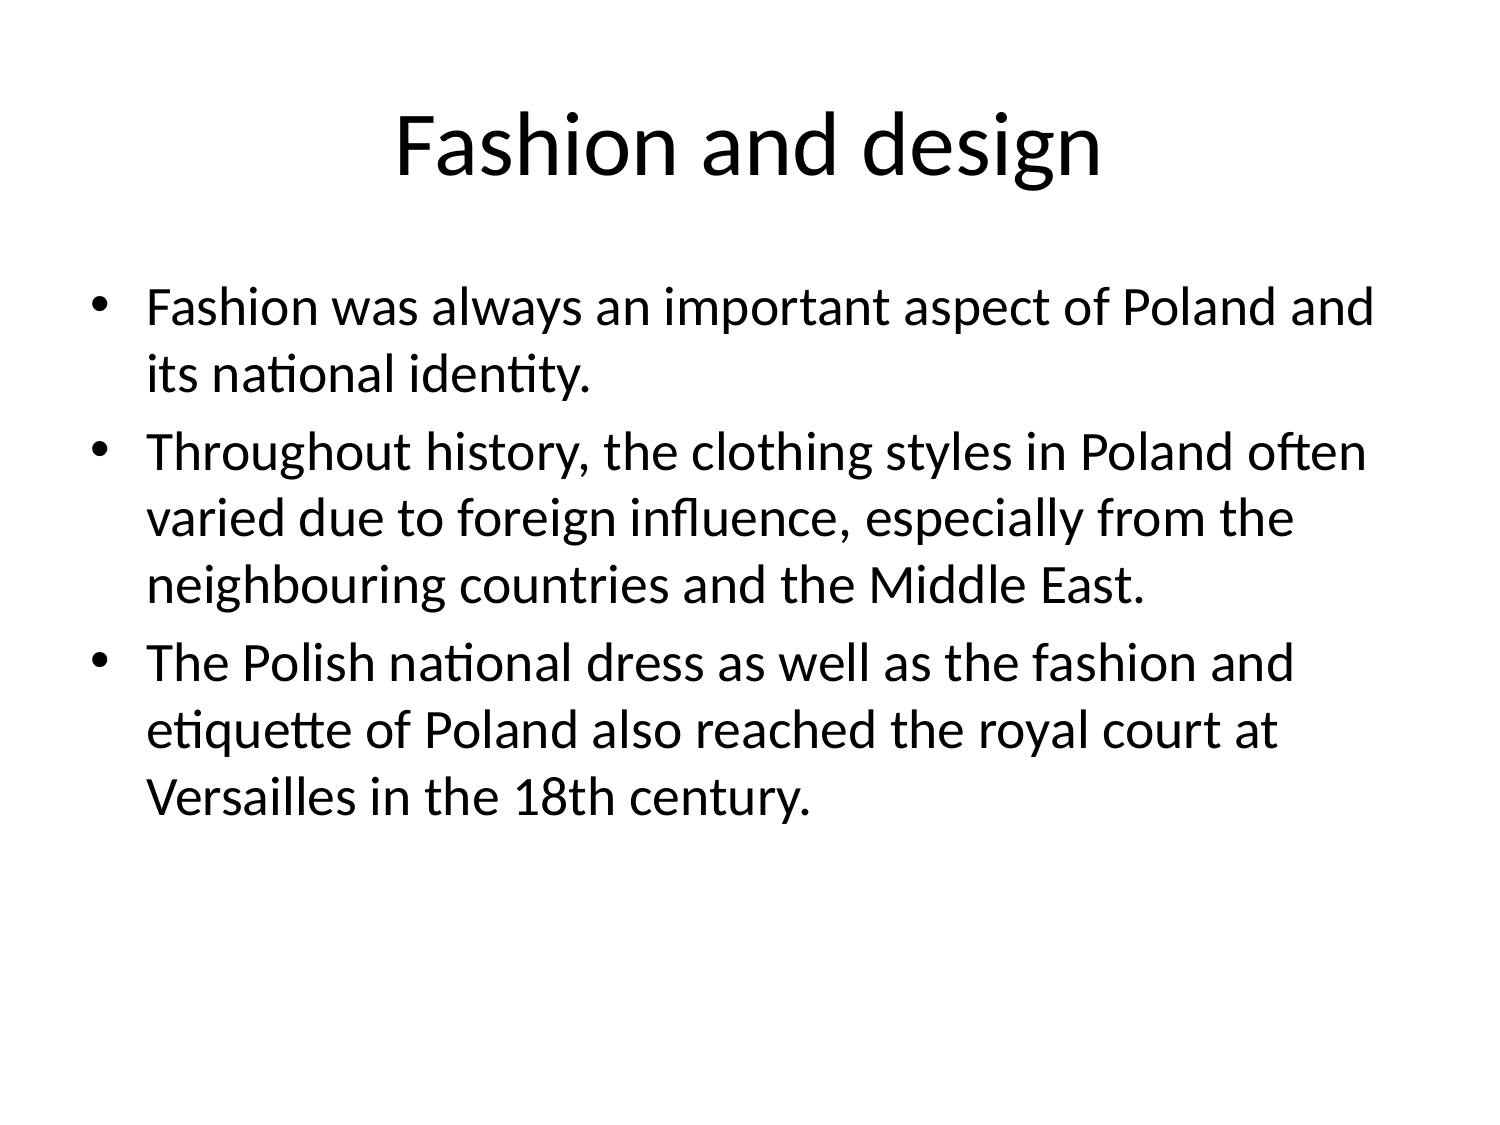

# Fashion and design
Fashion was always an important aspect of Poland and its national identity.
Throughout history, the clothing styles in Poland often varied due to foreign influence, especially from the neighbouring countries and the Middle East.
The Polish national dress as well as the fashion and etiquette of Poland also reached the royal court at Versailles in the 18th century.